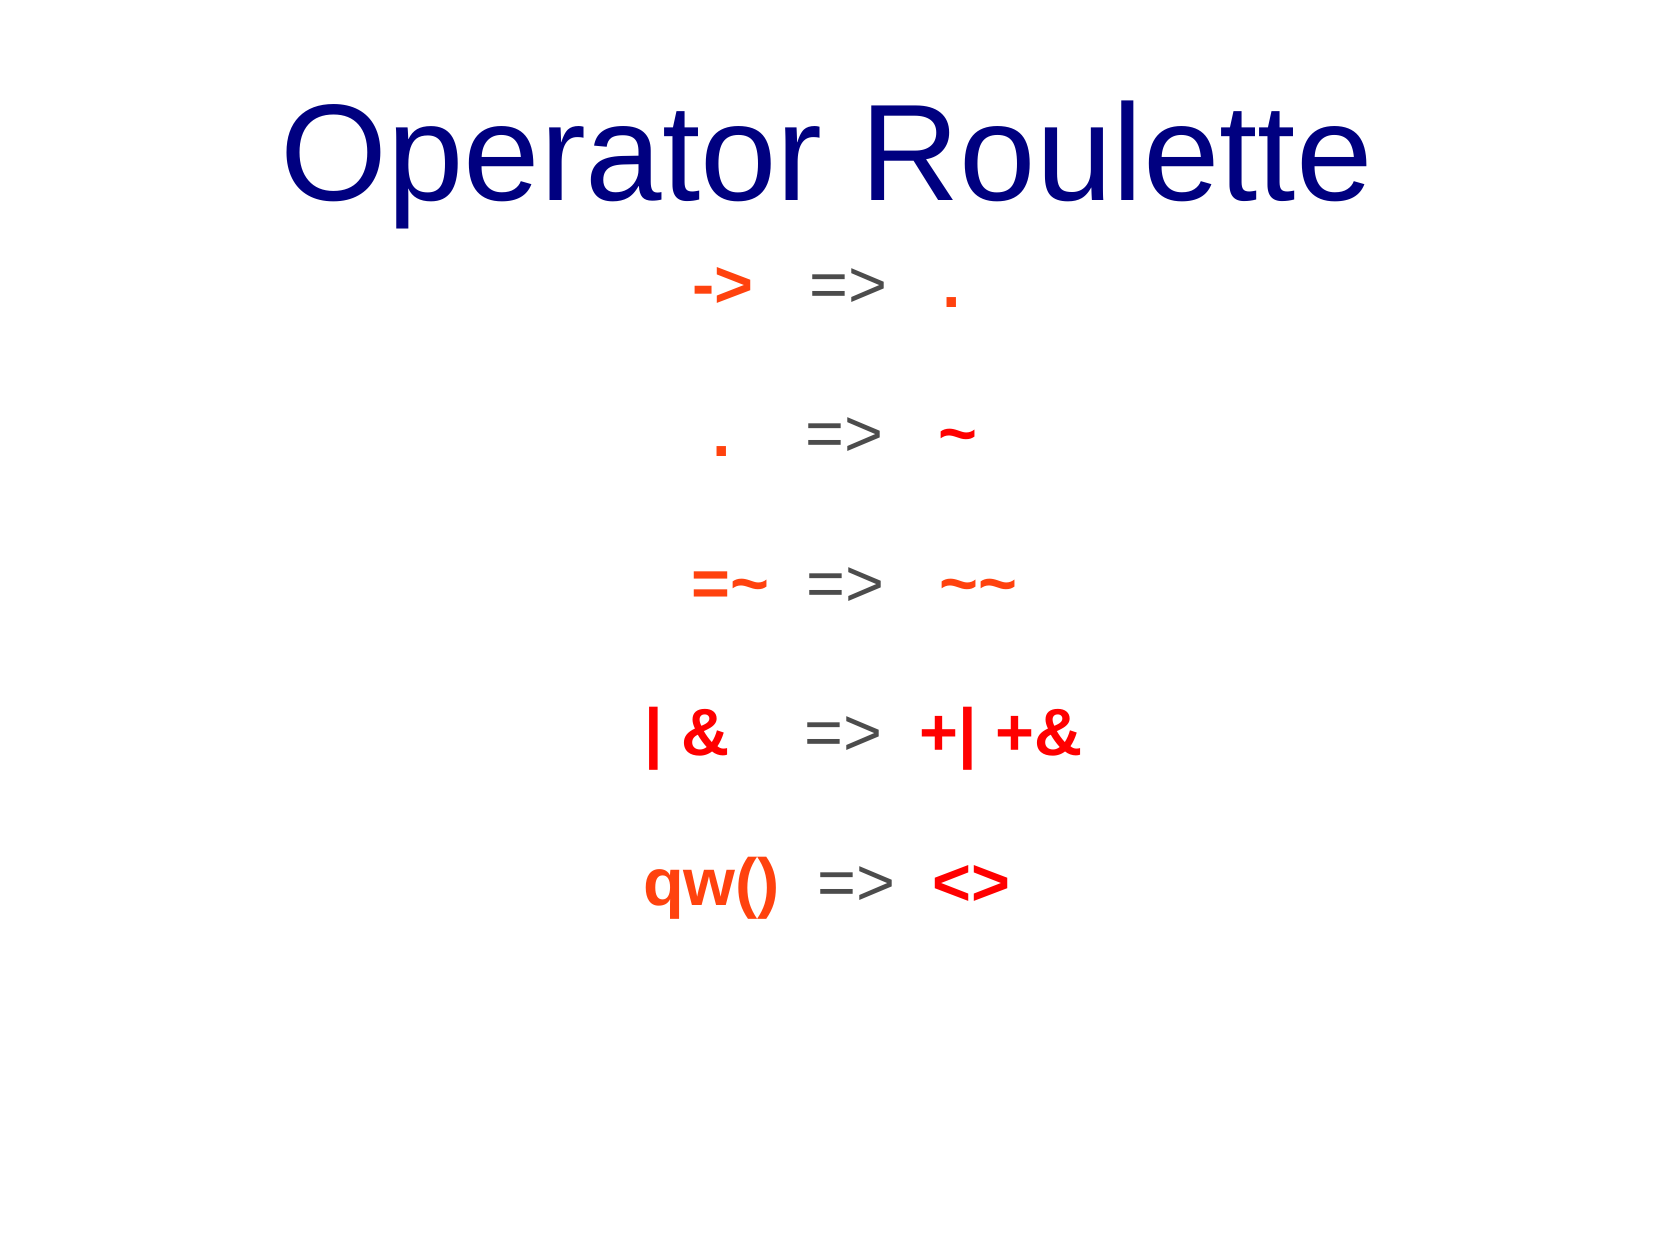

# Operator Roulette
-> => .
 . => ~
 =~ => ~~
 | & => +| +&
qw() => <>